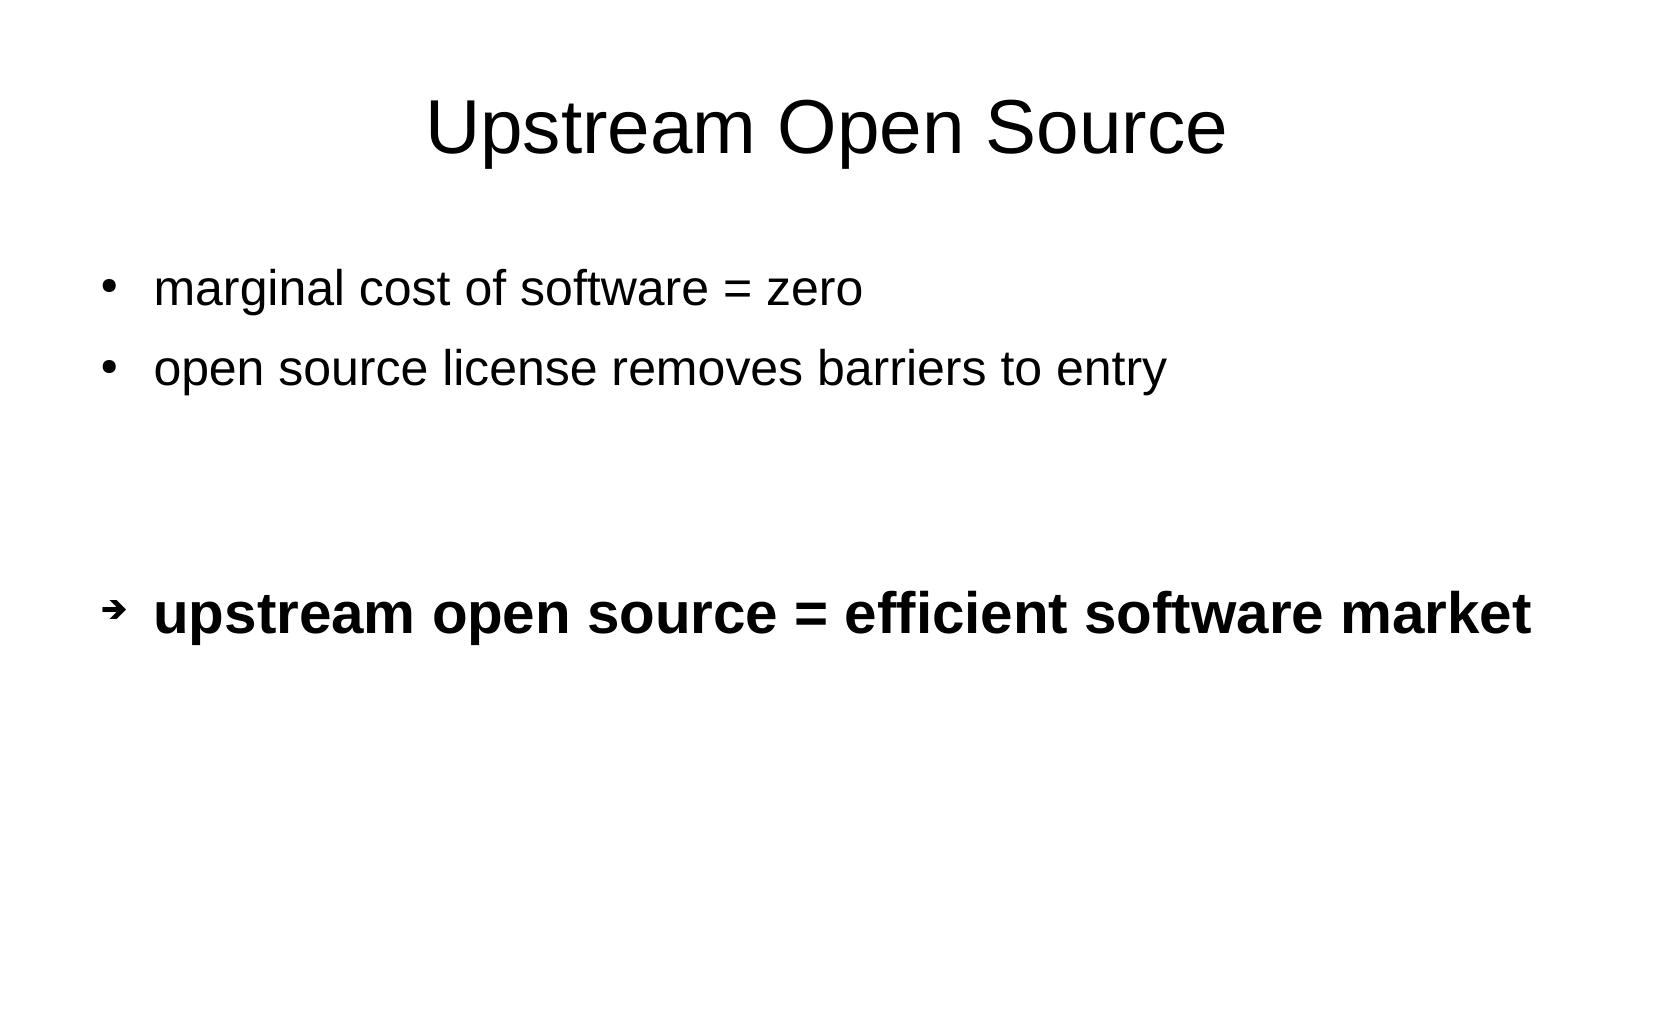

# Upstream Open Source
marginal cost of software = zero
open source license removes barriers to entry
upstream open source = efficient software market